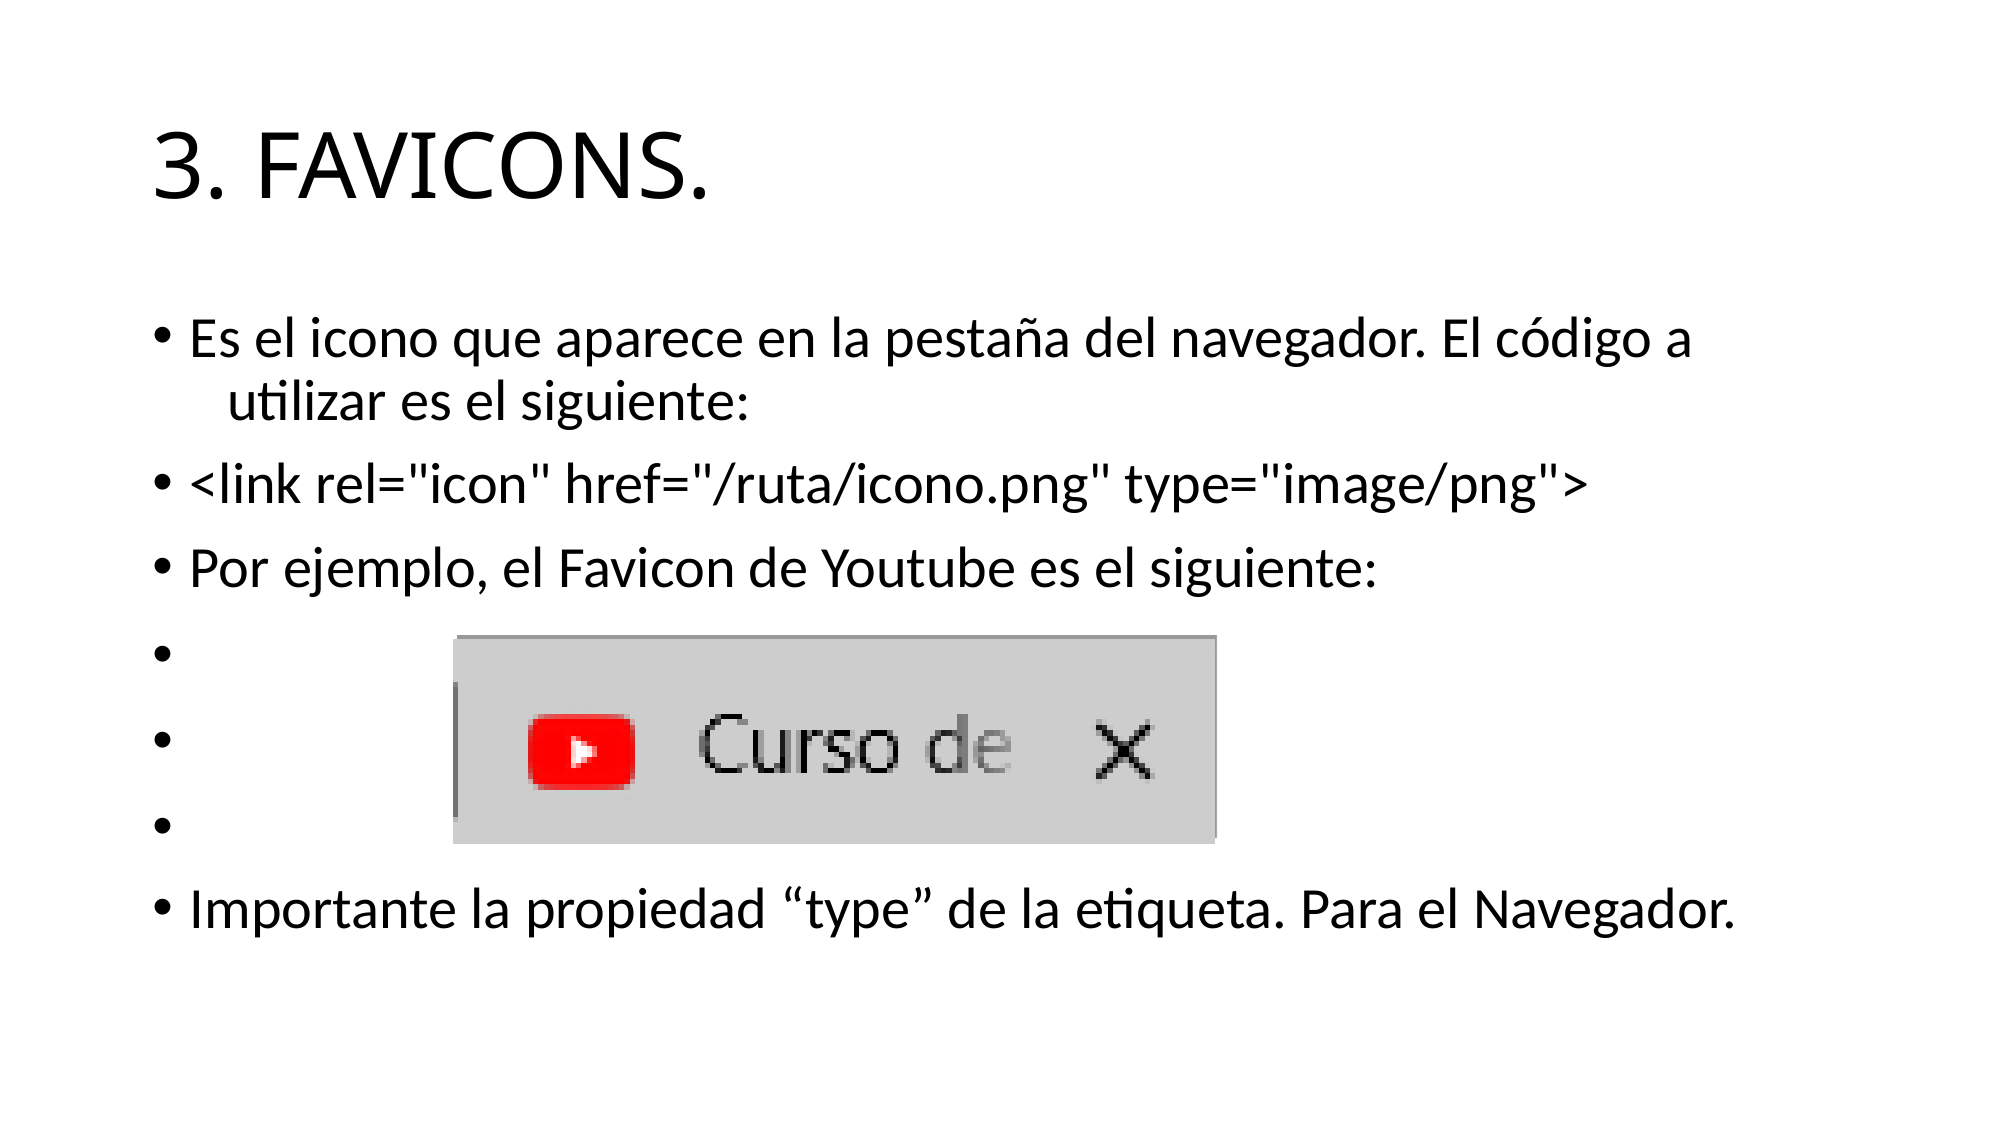

# 3. FAVICONS.
Es el icono que aparece en la pestaña del navegador. El código a utilizar es el siguiente:
<link rel="icon" href="/ruta/icono.png" type="image/png">
Por ejemplo, el Favicon de Youtube es el siguiente:
Importante la propiedad “type” de la etiqueta. Para el Navegador.